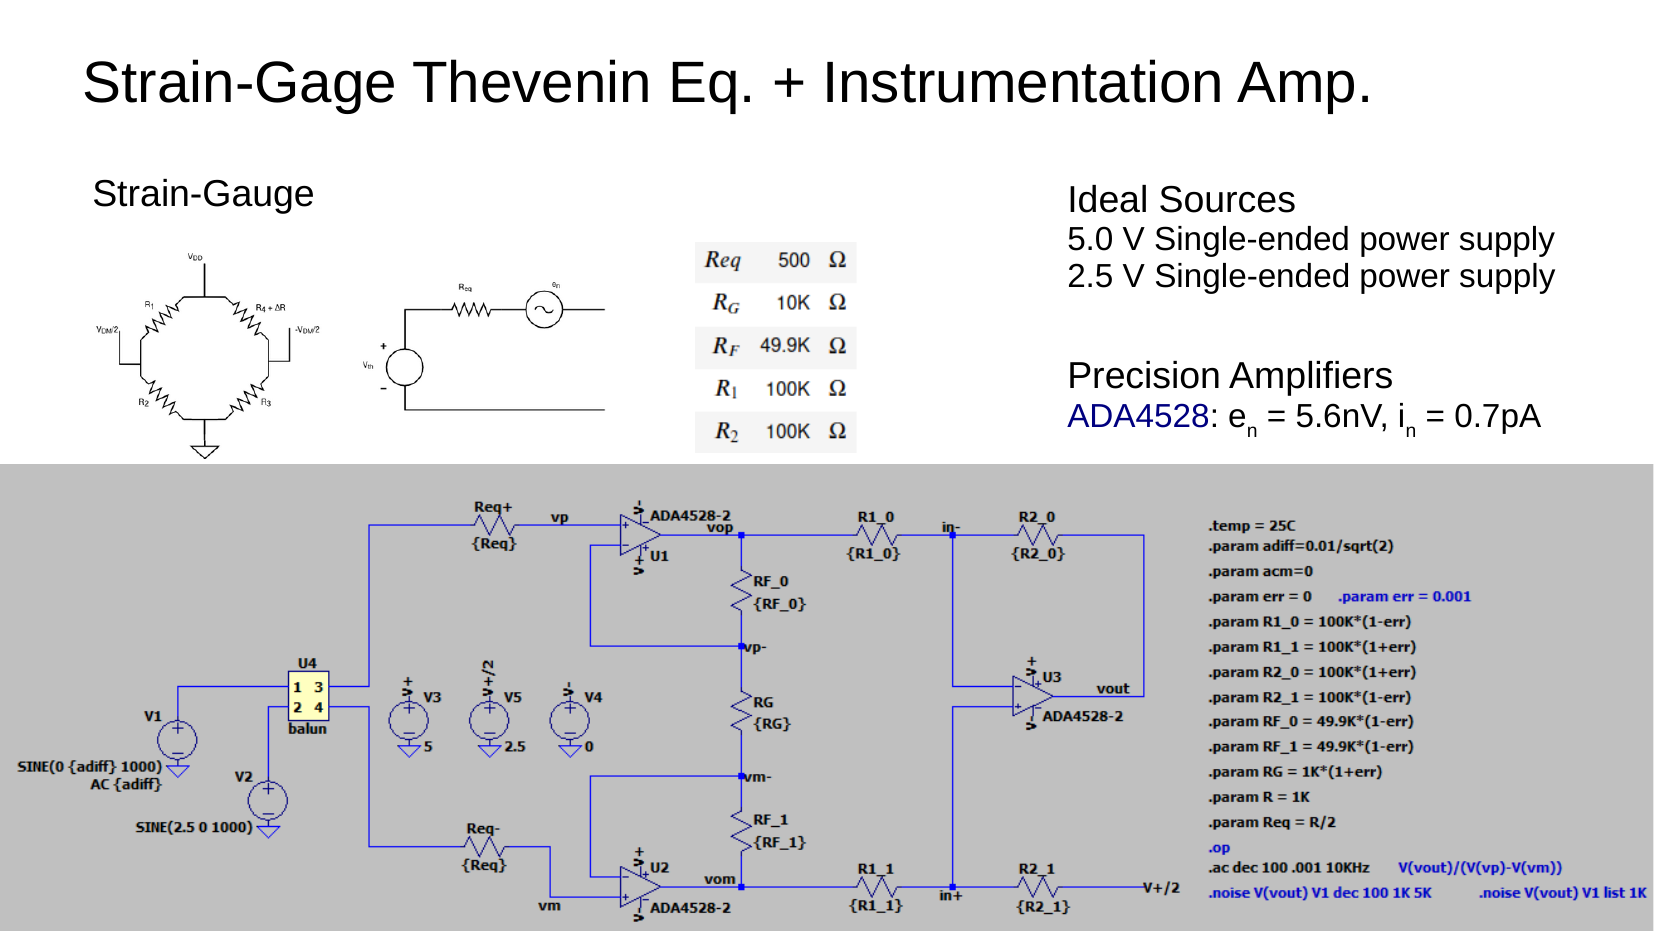

# Strain-Gage Thevenin Eq. + Instrumentation Amp.
Strain-Gauge
Ideal Sources
5.0 V Single-ended power supply
2.5 V Single-ended power supply
Precision Amplifiers
ADA4528: en = 5.6nV, in = 0.7pA